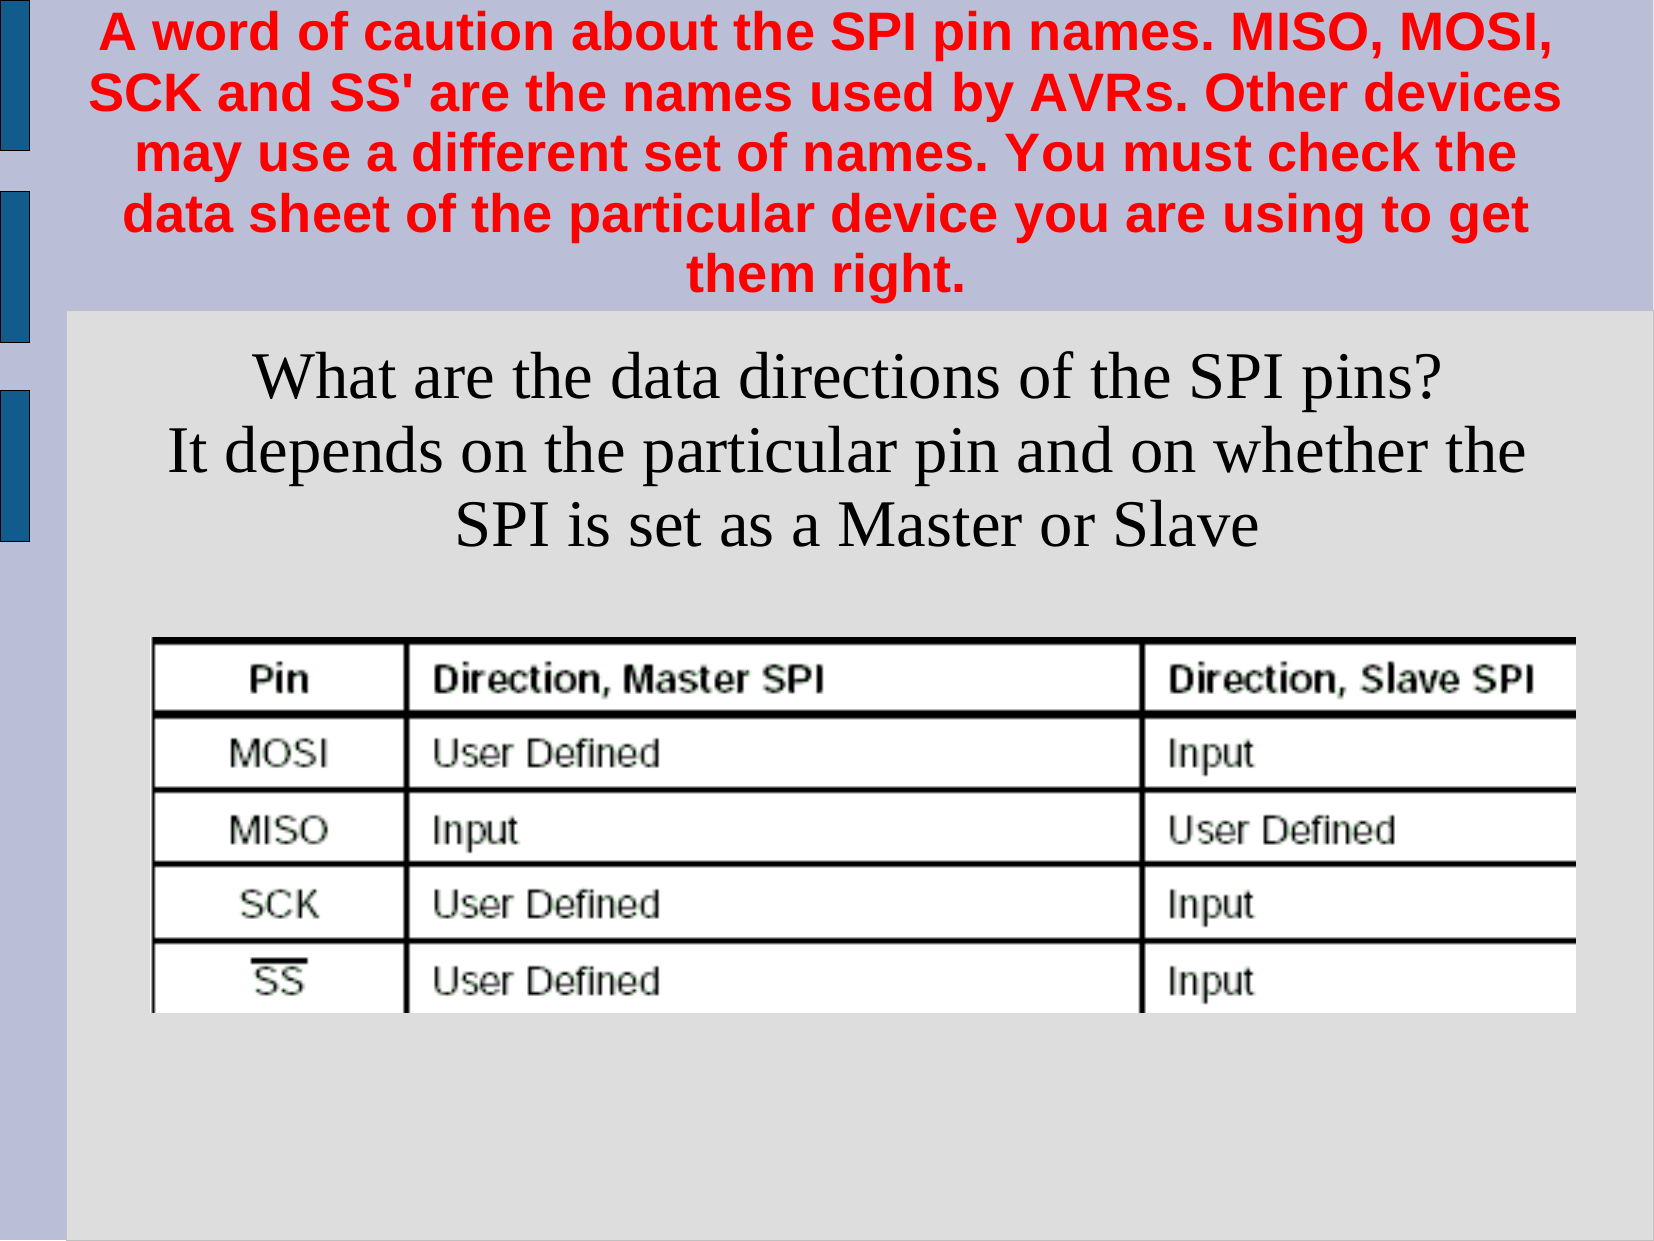

# A word of caution about the SPI pin names. MISO, MOSI, SCK and SS' are the names used by AVRs. Other devices may use a different set of names. You must check the data sheet of the particular device you are using to get them right.
What are the data directions of the SPI pins?
It depends on the particular pin and on whether the SPI is set as a Master or Slave